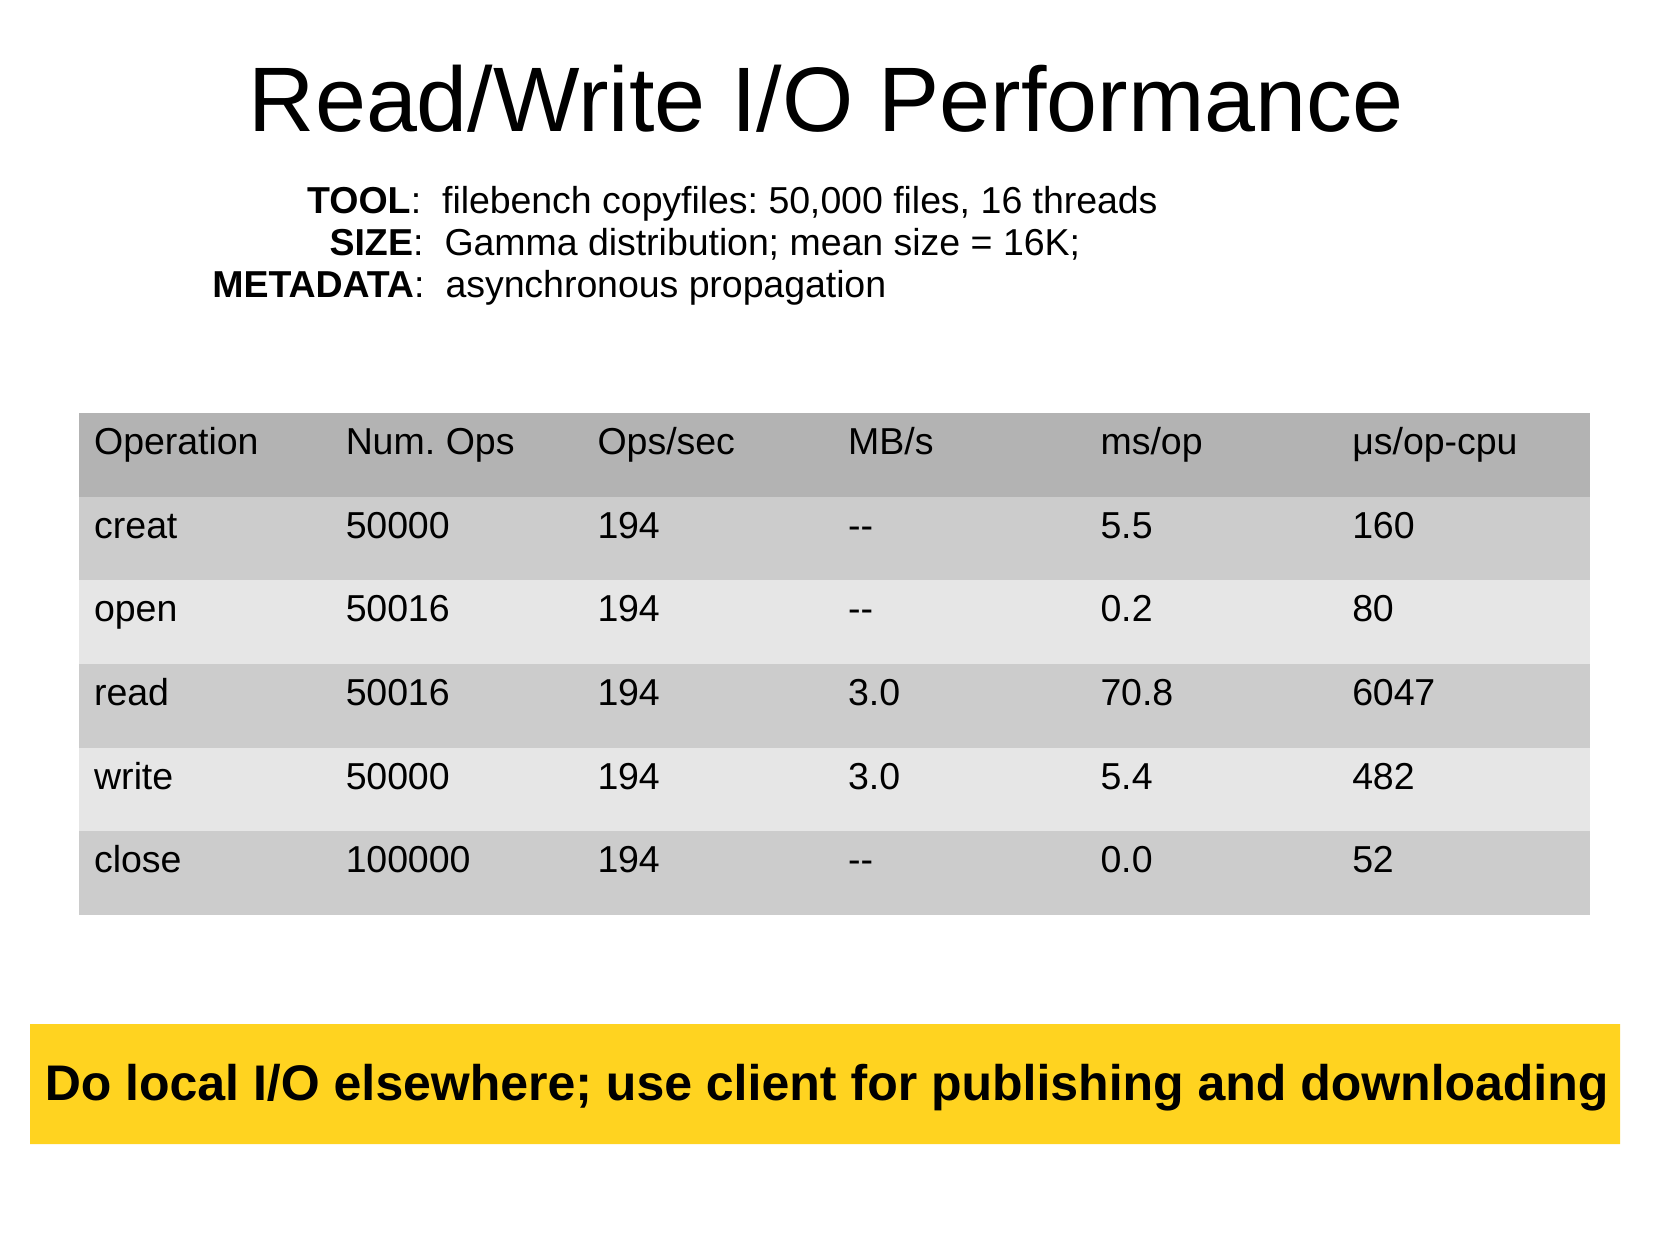

# Read/Write I/O Performance
 TOOL: filebench copyfiles: 50,000 files, 16 threads
	 SIZE: Gamma distribution; mean size = 16K;
METADATA: asynchronous propagation
| Operation | Num. Ops | Ops/sec | MB/s | ms/op | μs/op-cpu |
| --- | --- | --- | --- | --- | --- |
| creat | 50000 | 194 | -- | 5.5 | 160 |
| open | 50016 | 194 | -- | 0.2 | 80 |
| read | 50016 | 194 | 3.0 | 70.8 | 6047 |
| write | 50000 | 194 | 3.0 | 5.4 | 482 |
| close | 100000 | 194 | -- | 0.0 | 52 |
Do local I/O elsewhere; use client for publishing and downloading